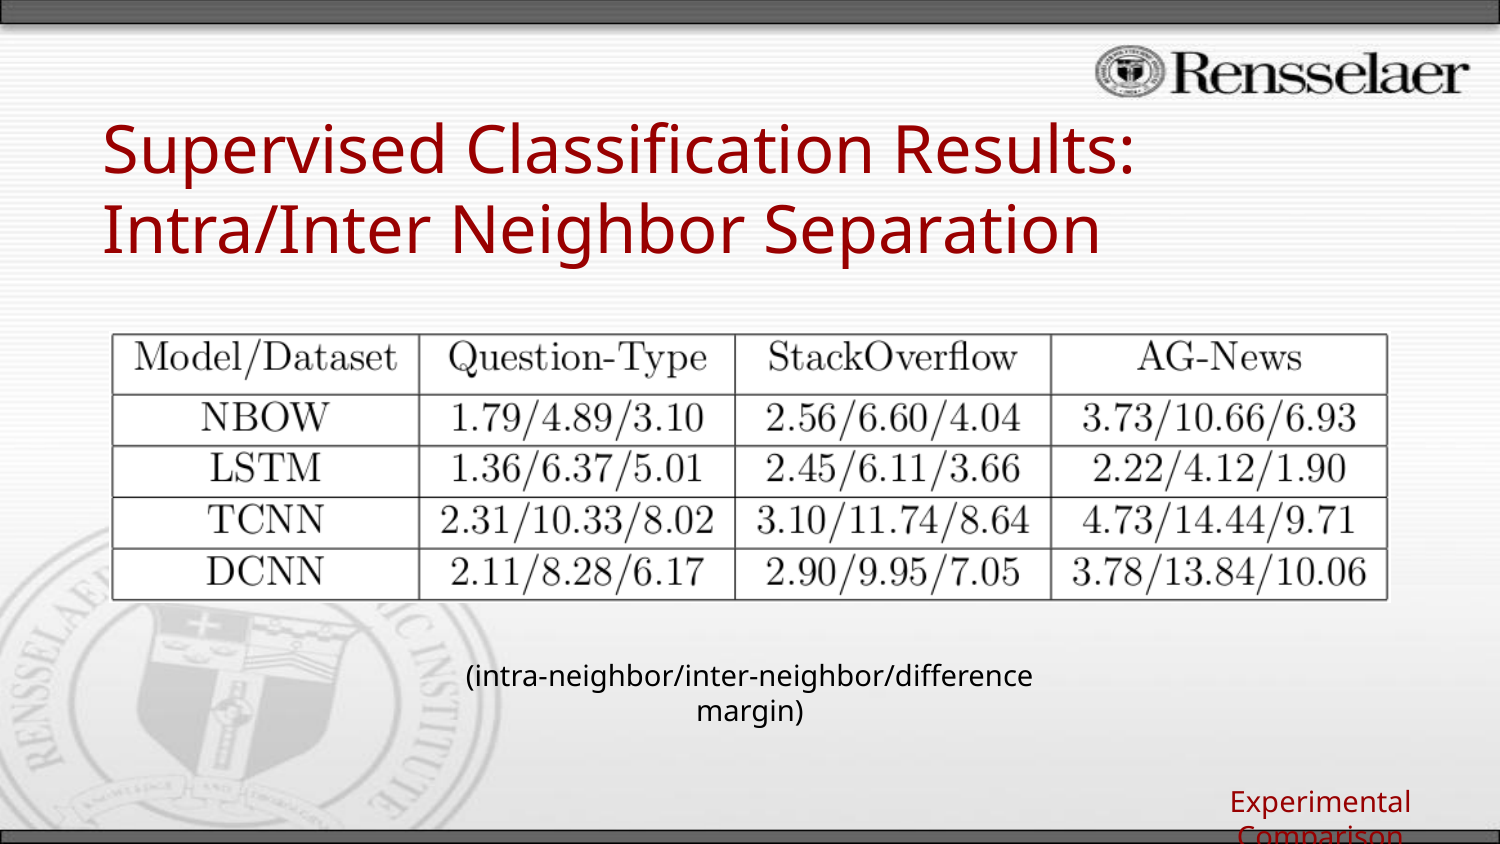

# Supervised Classification Results: Intra/Inter Neighbor Separation
(intra-neighbor/inter-neighbor/difference margin)
Experimental Comparison